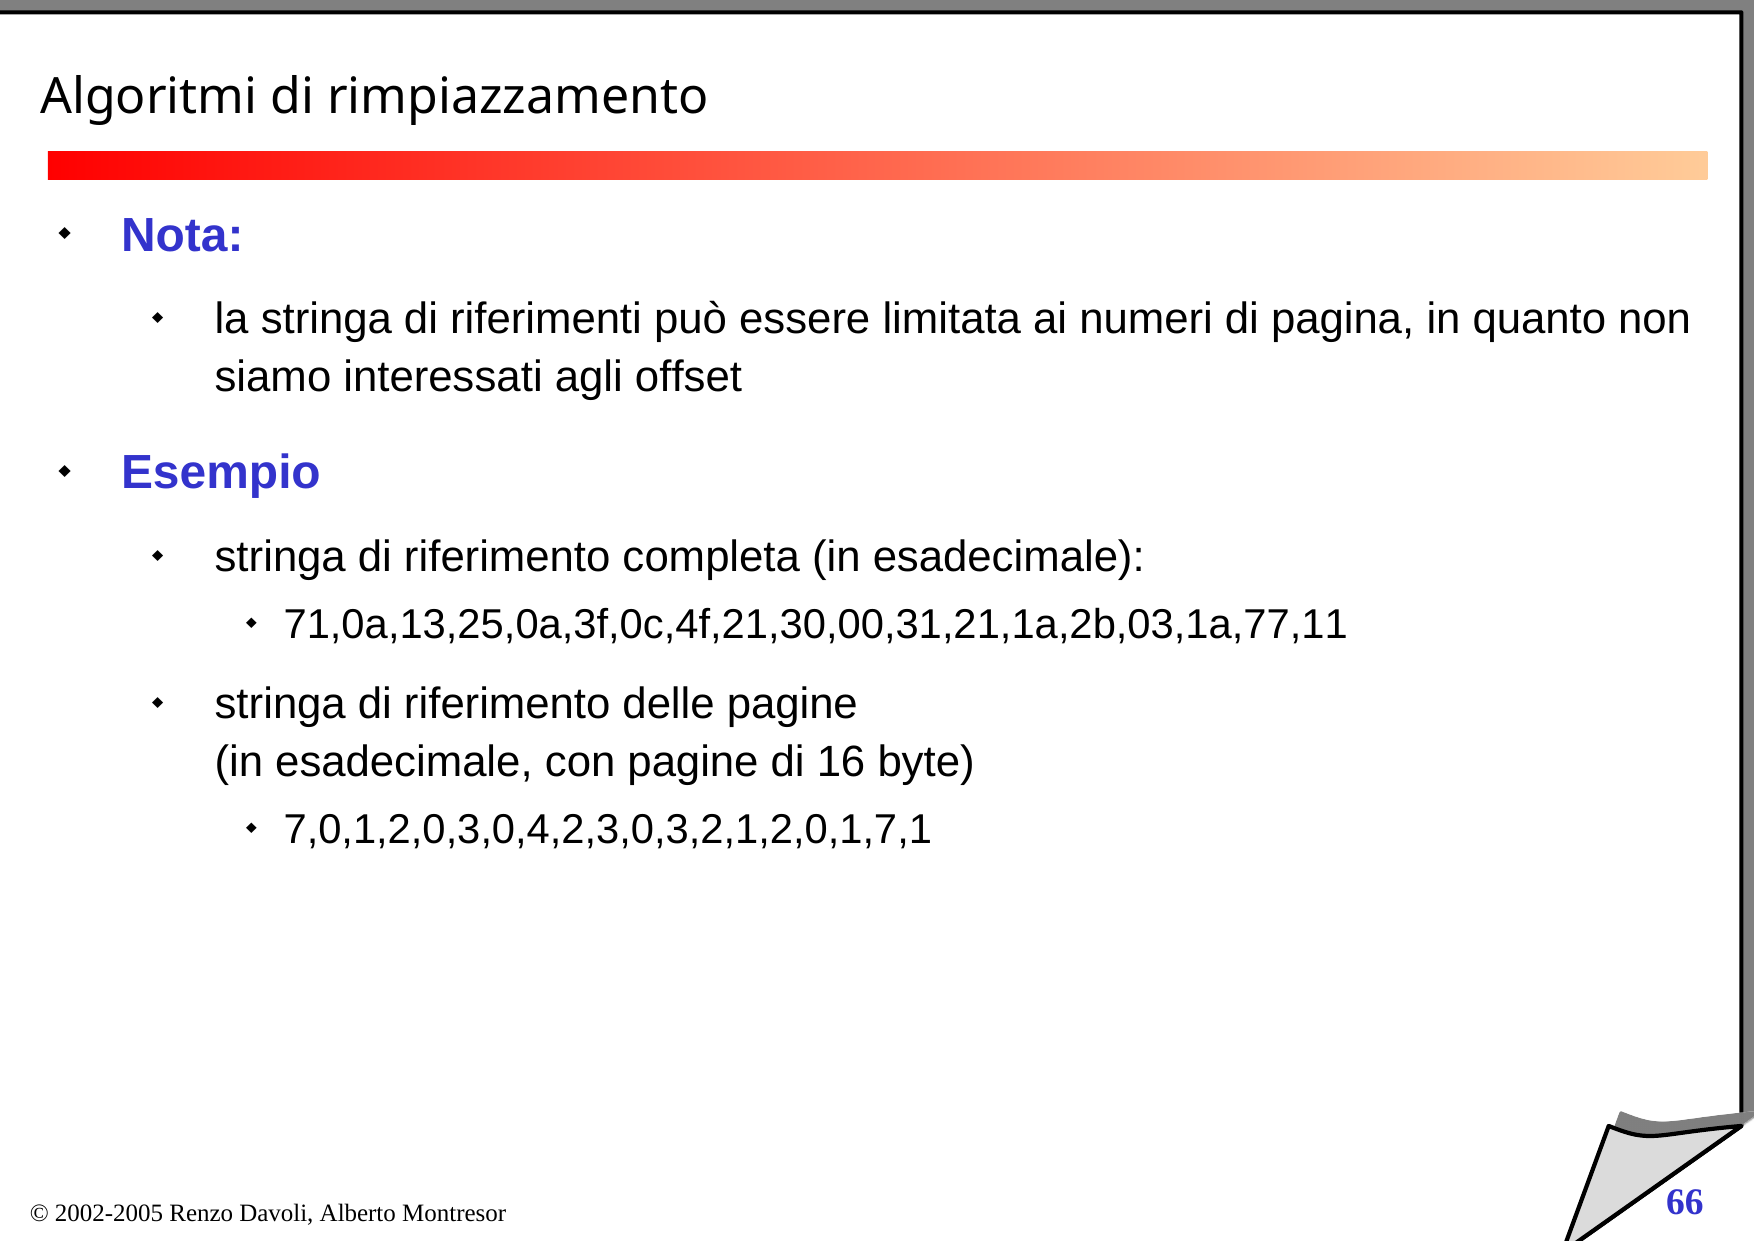

# Algoritmi di rimpiazzamento
Nota:
la stringa di riferimenti può essere limitata ai numeri di pagina, in quanto non siamo interessati agli offset
Esempio
stringa di riferimento completa (in esadecimale):
71,0a,13,25,0a,3f,0c,4f,21,30,00,31,21,1a,2b,03,1a,77,11
stringa di riferimento delle pagine
(in esadecimale, con pagine di 16 byte)
7,0,1,2,0,3,0,4,2,3,0,3,2,1,2,0,1,7,1